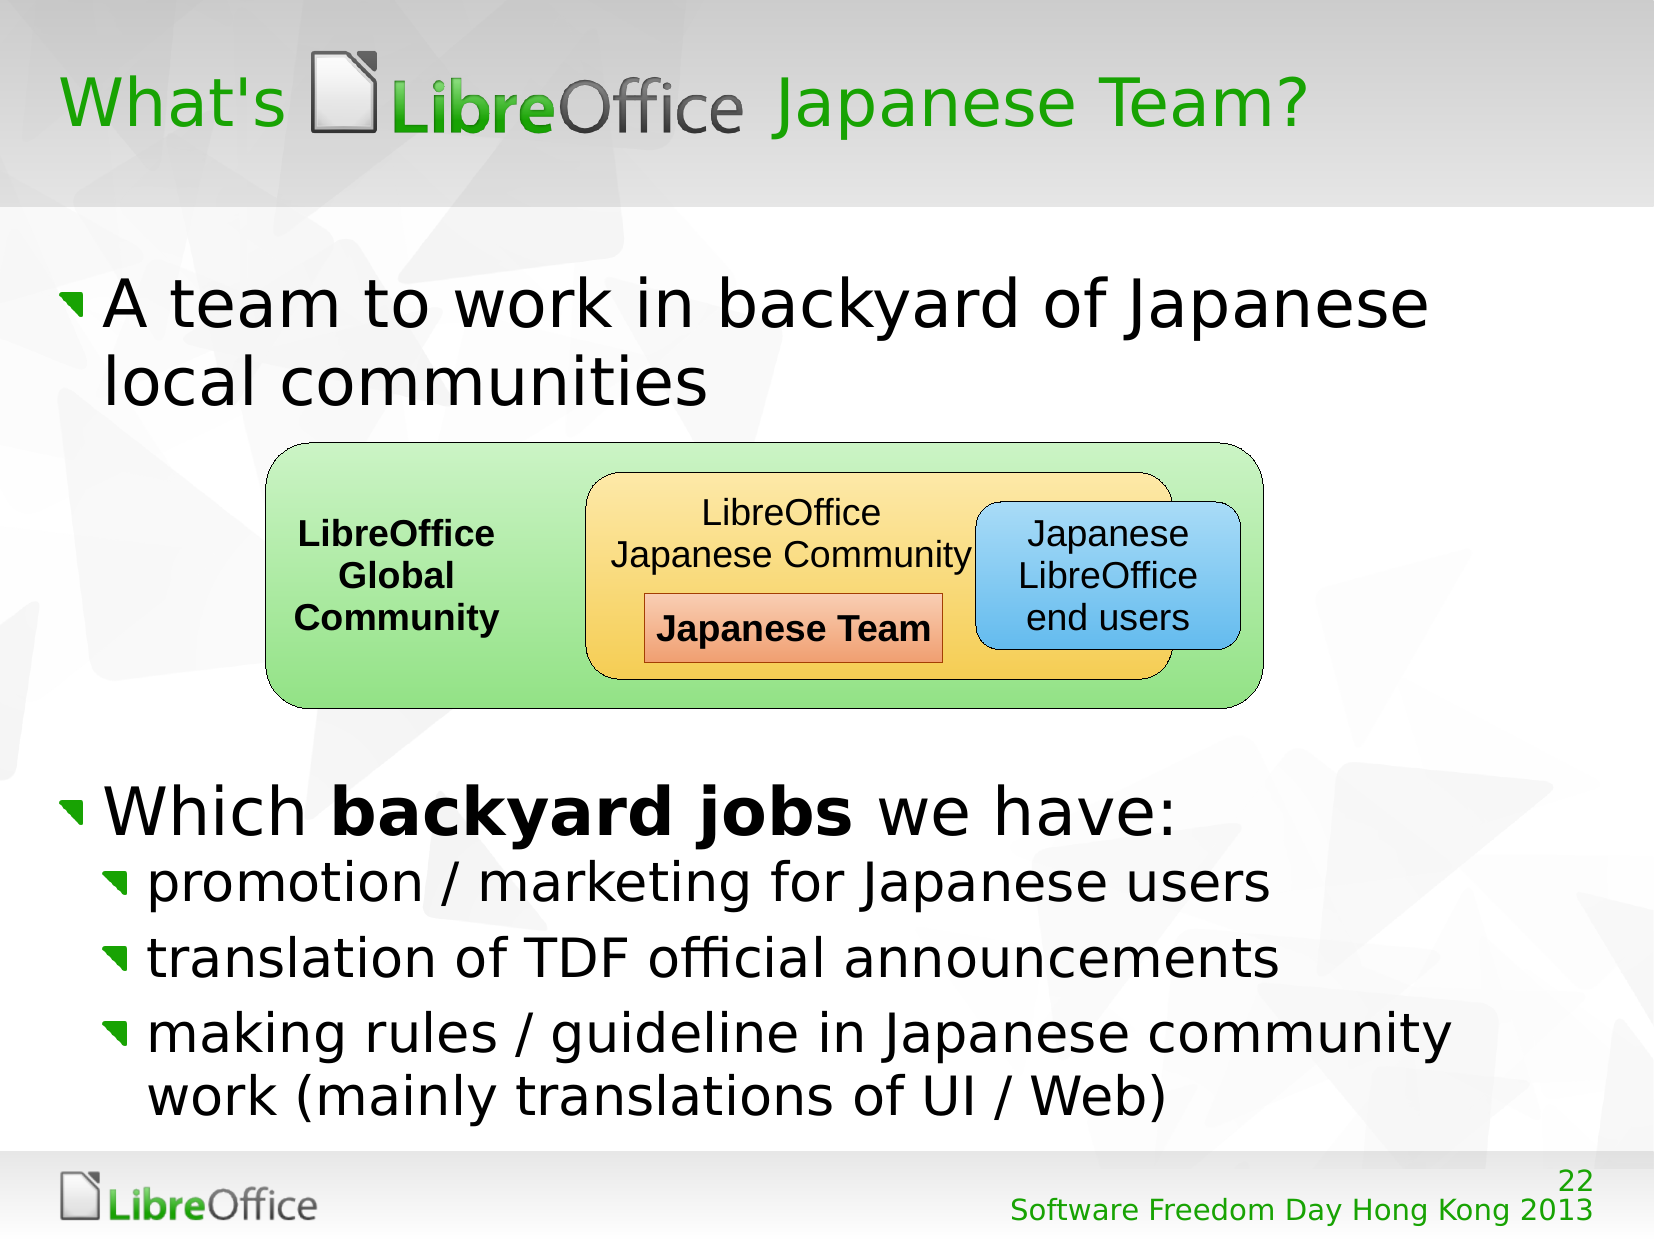

# What's Japanese Team?
A team to work in backyard of Japanese local communities
Which backyard jobs we have:
promotion / marketing for Japanese users
translation of TDF official announcements
making rules / guideline in Japanese community work (mainly translations of UI / Web)
LibreOffice
Global
Community
LibreOffice
Japanese Community
Japanese
LibreOffice
end users
Japanese Team
22
Software Freedom Day Hong Kong 2013